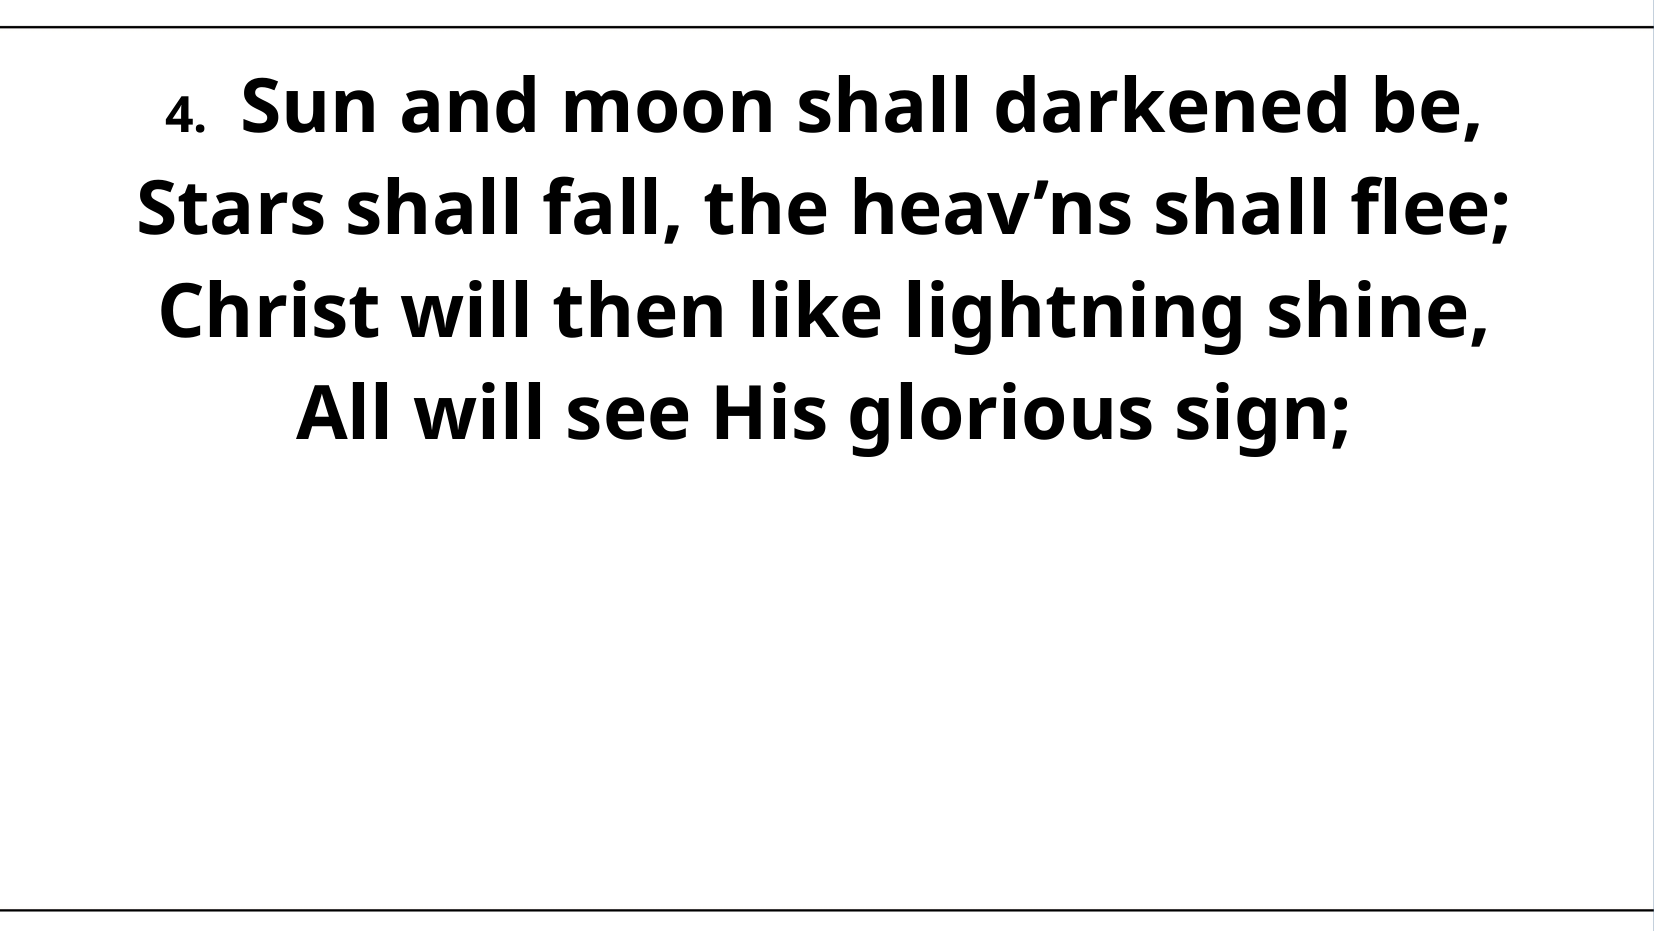

4.	Sun and moon shall darkened be,
Stars shall fall, the heav’ns shall flee;
Christ will then like lightning shine,
All will see His glorious sign;